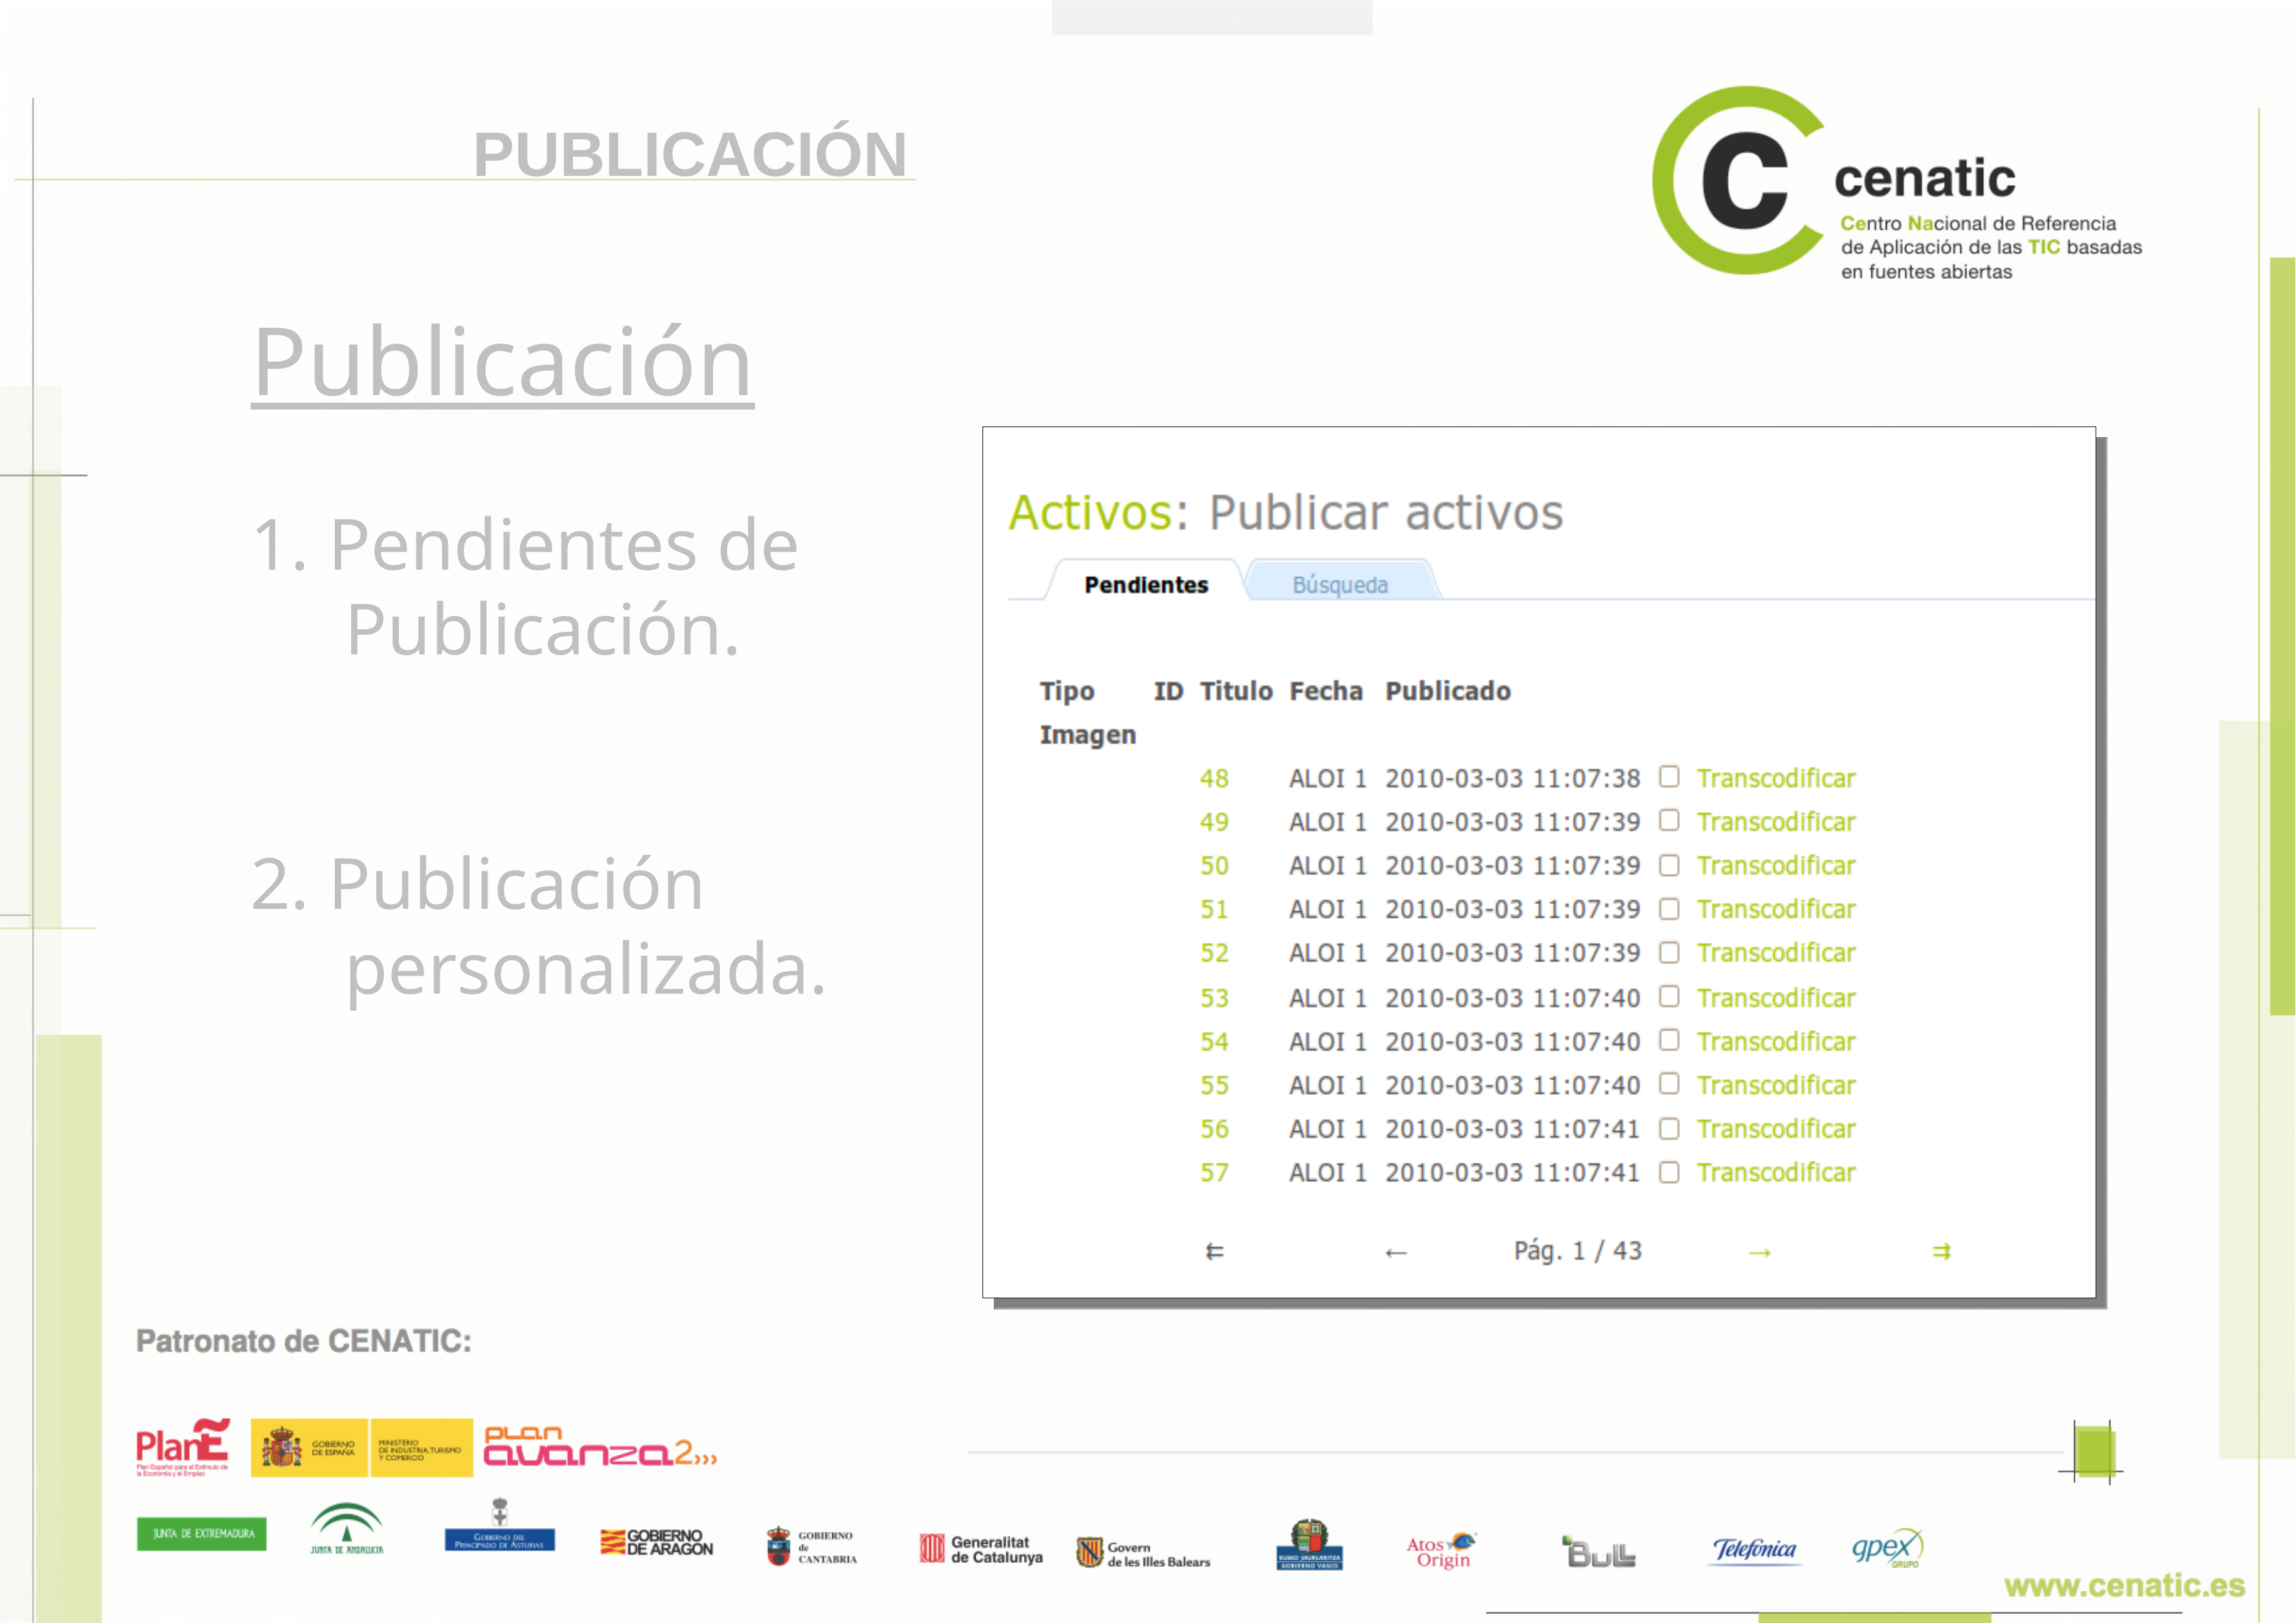

PUBLICACIÓN
Publicación
1. Pendientes de
	Publicación.
2. Publicación
	personalizada.